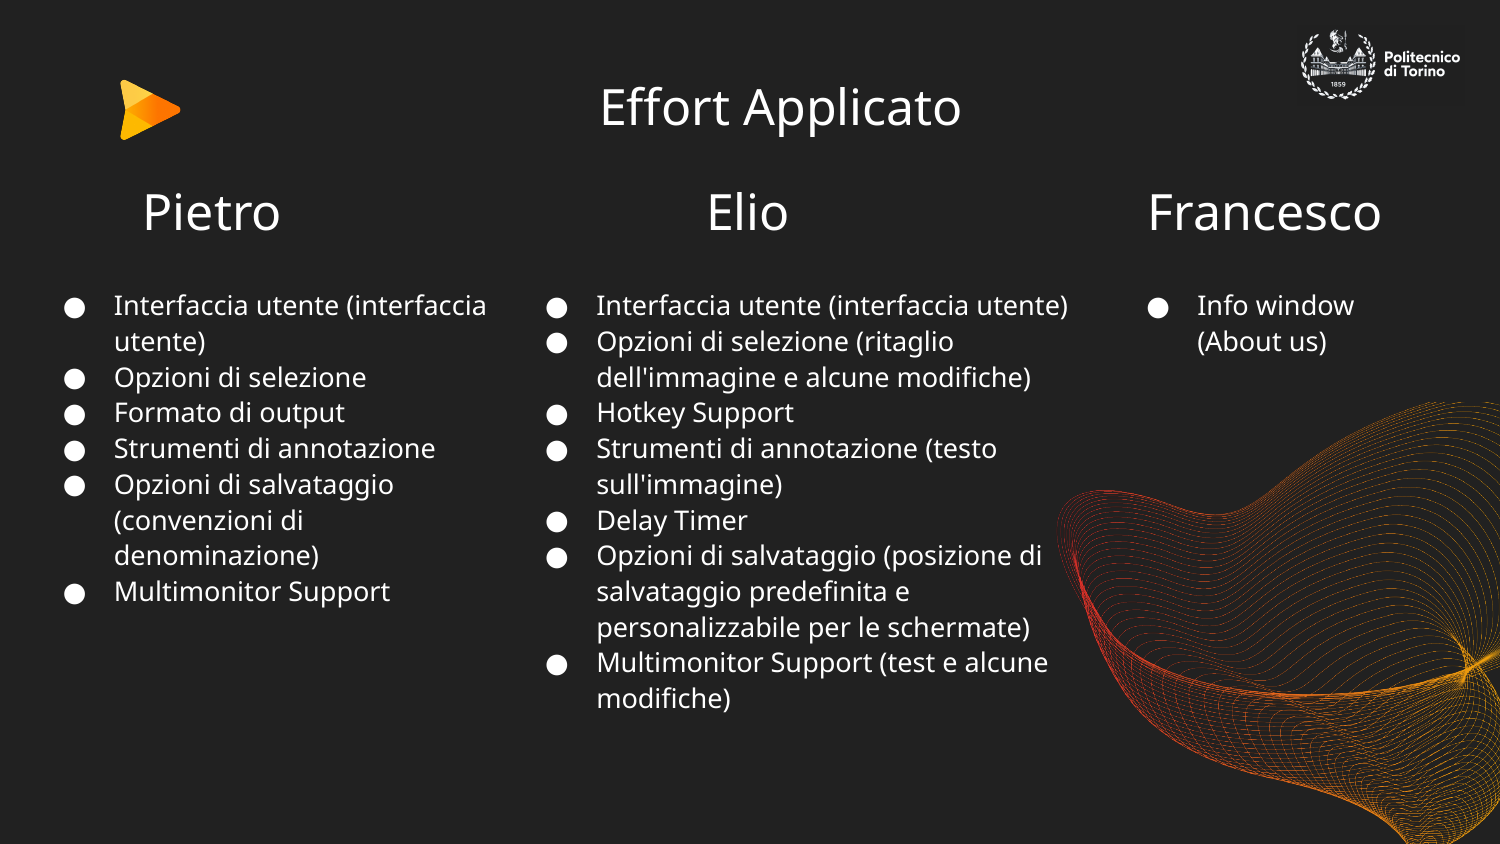

Effort Applicato
# Pietro
Elio
Francesco
Interfaccia utente (interfaccia utente)
Opzioni di selezione
Formato di output
Strumenti di annotazione
Opzioni di salvataggio (convenzioni di denominazione)
Multimonitor Support
Interfaccia utente (interfaccia utente)
Opzioni di selezione (ritaglio dell'immagine e alcune modifiche)
Hotkey Support
Strumenti di annotazione (testo sull'immagine)
Delay Timer
Opzioni di salvataggio (posizione di salvataggio predefinita e personalizzabile per le schermate)
Multimonitor Support (test e alcune modifiche)
Info window (About us)